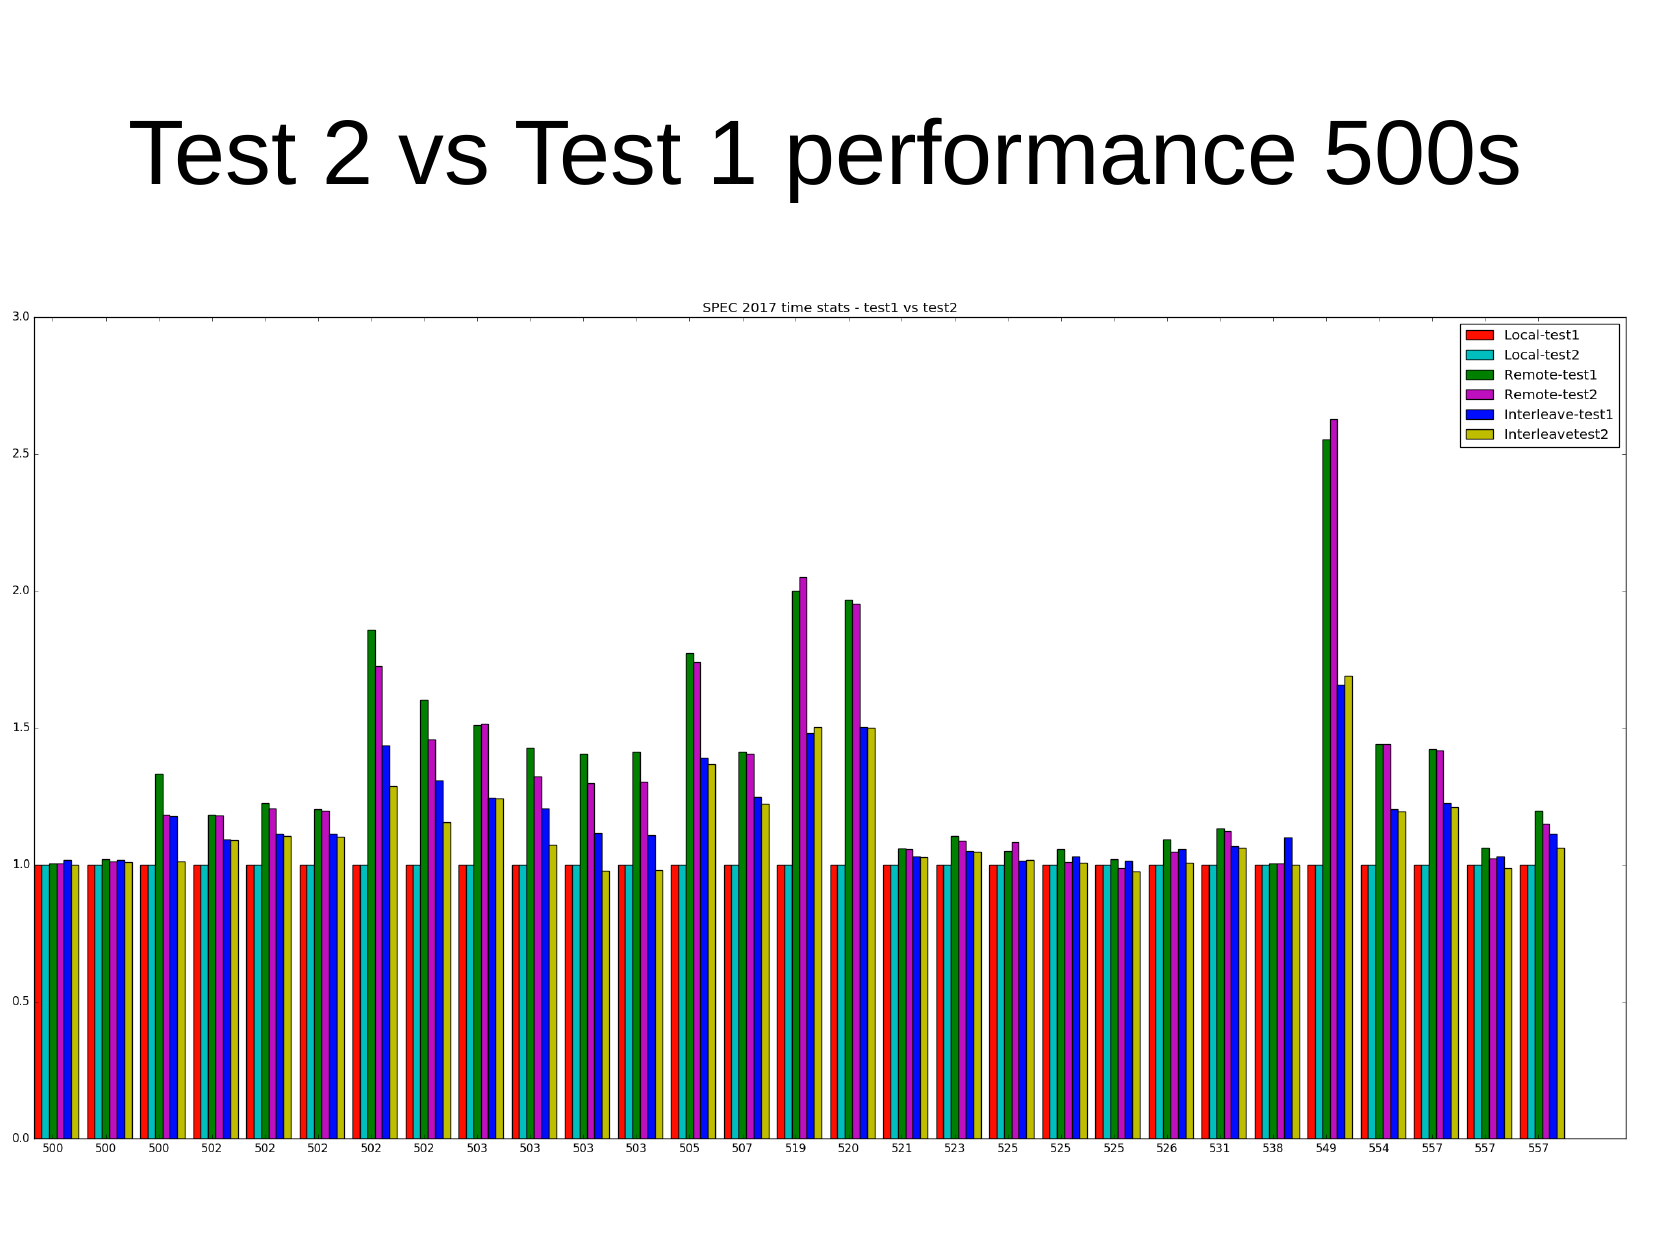

# Test 2 vs Test 1 performance 500s